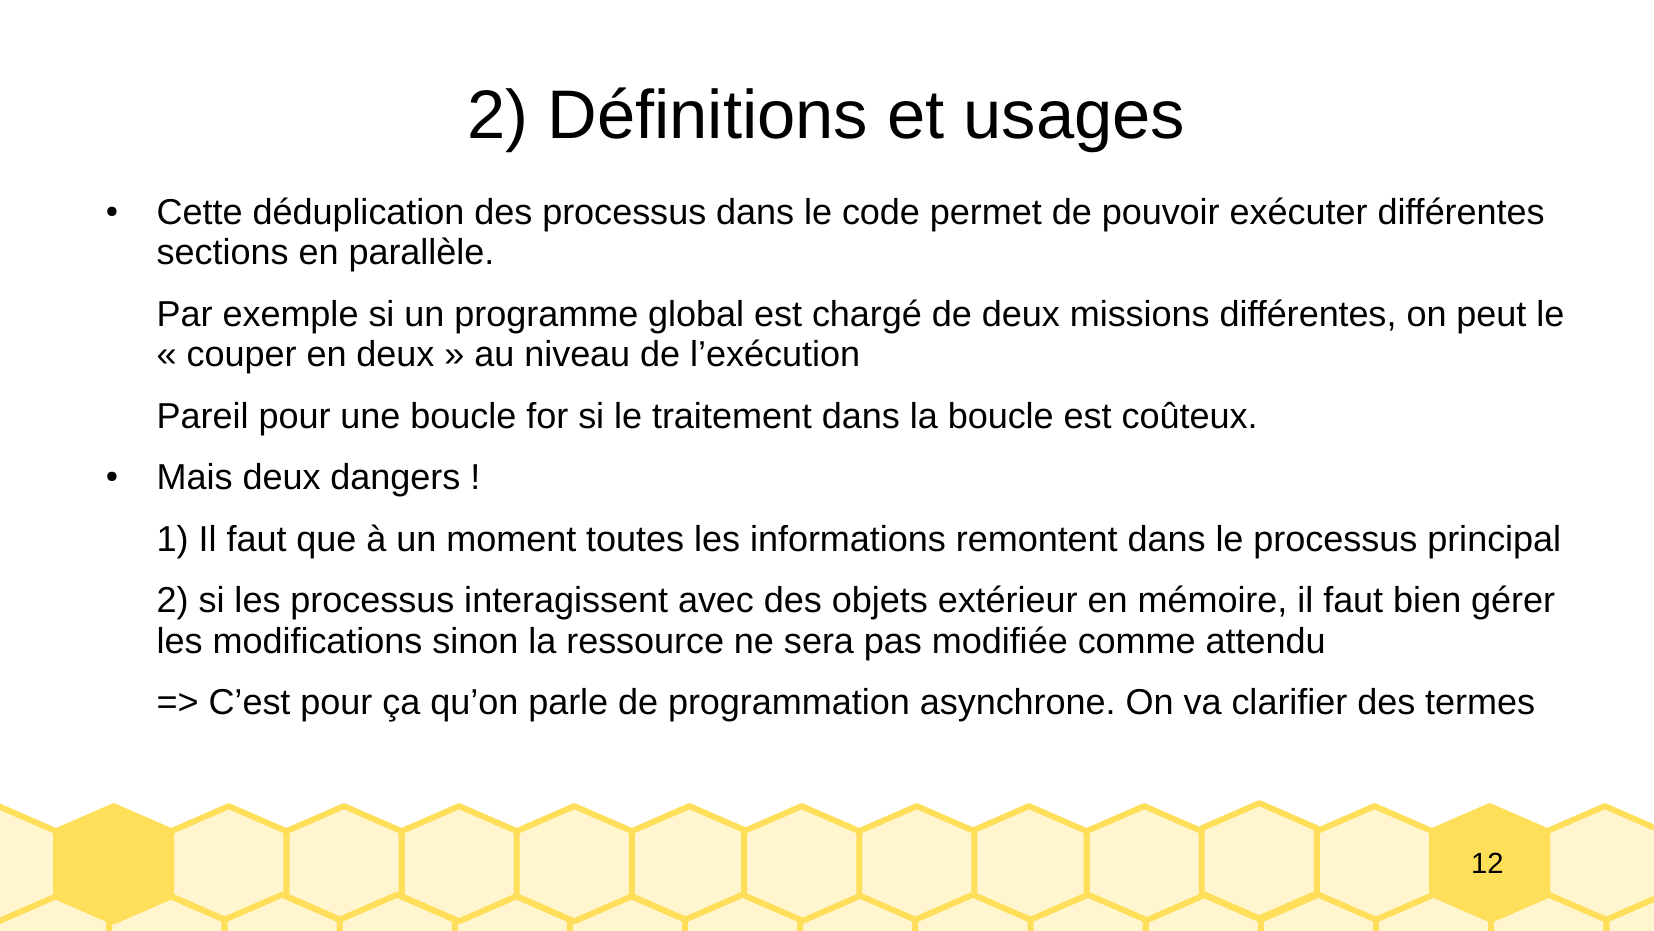

# 2) Définitions et usages
Cette déduplication des processus dans le code permet de pouvoir exécuter différentes sections en parallèle.
Par exemple si un programme global est chargé de deux missions différentes, on peut le « couper en deux » au niveau de l’exécution
Pareil pour une boucle for si le traitement dans la boucle est coûteux.
Mais deux dangers !
1) Il faut que à un moment toutes les informations remontent dans le processus principal
2) si les processus interagissent avec des objets extérieur en mémoire, il faut bien gérer les modifications sinon la ressource ne sera pas modifiée comme attendu
=> C’est pour ça qu’on parle de programmation asynchrone. On va clarifier des termes